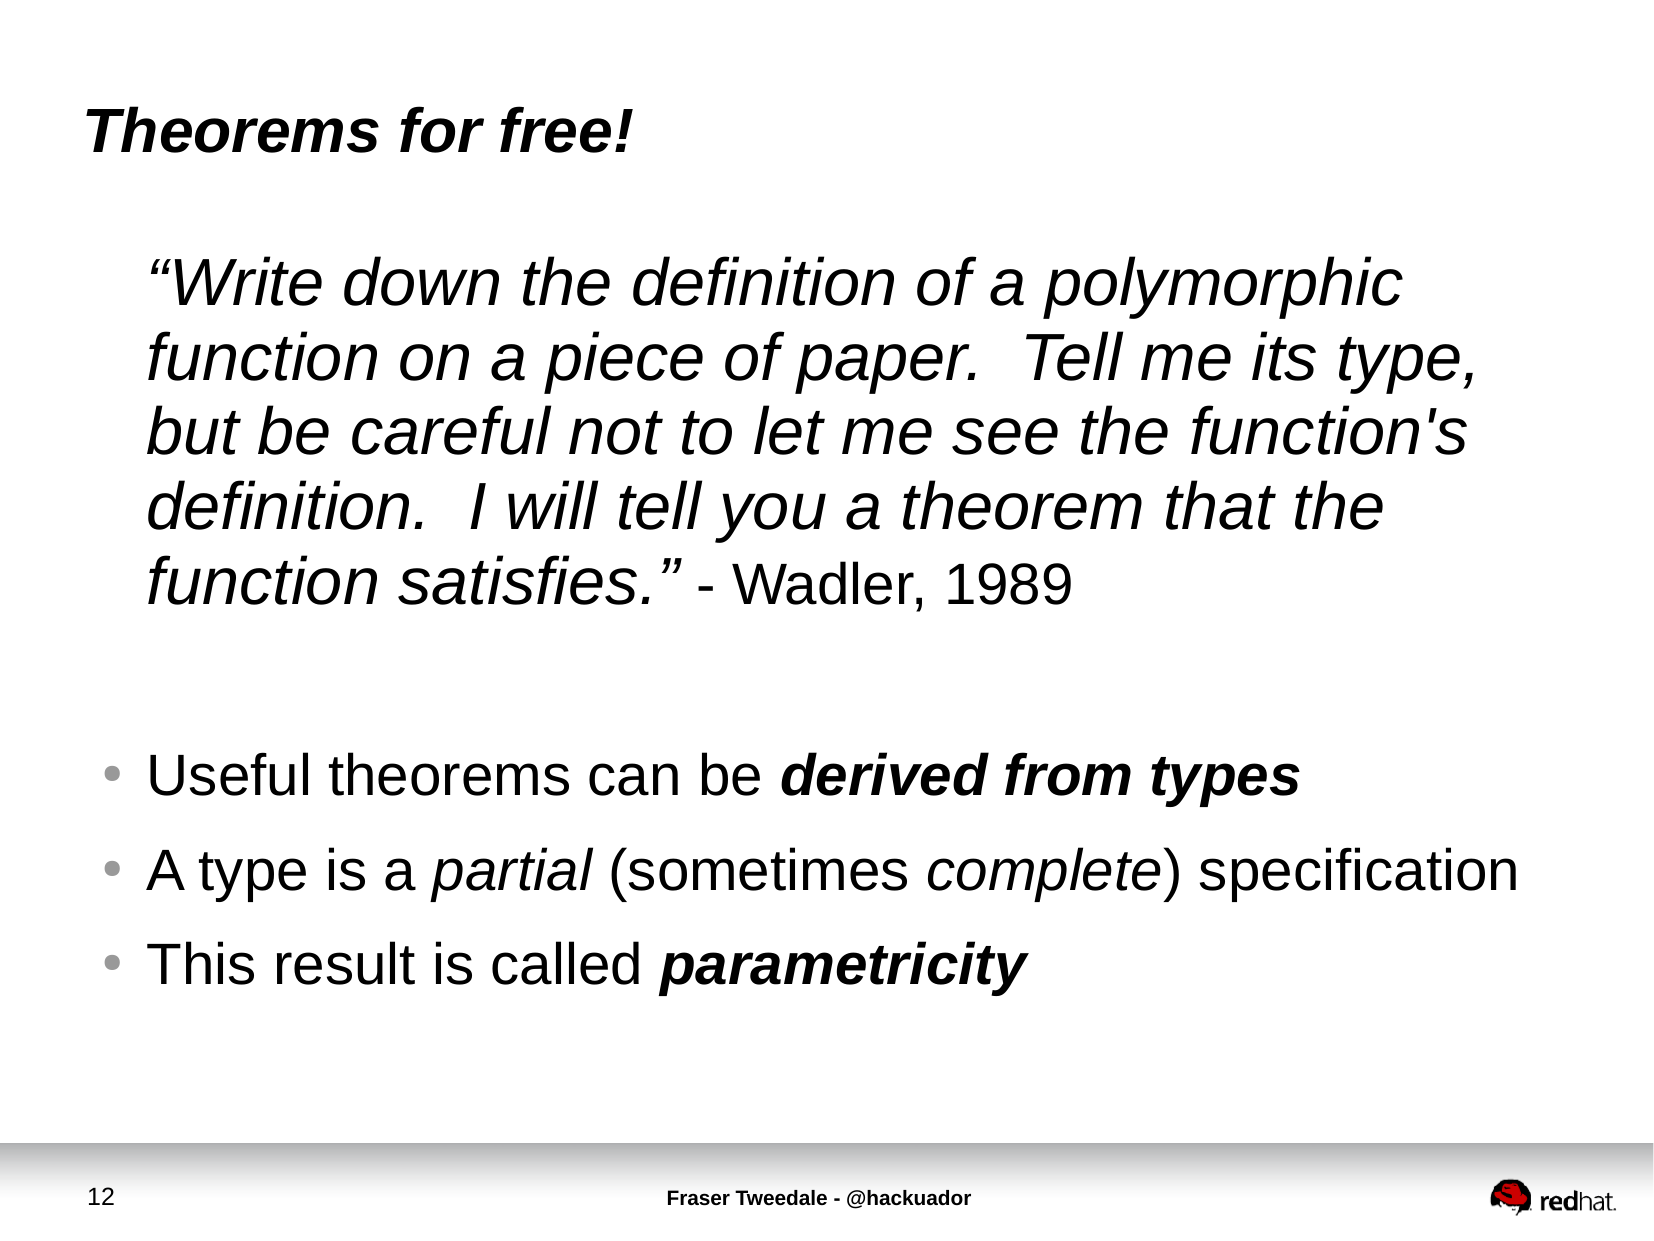

# Theorems for free!
“Write down the definition of a polymorphic function on a piece of paper. Tell me its type, but be careful not to let me see the function's definition. I will tell you a theorem that the function satisfies.” - Wadler, 1989
Useful theorems can be derived from types
A type is a partial (sometimes complete) specification
This result is called parametricity